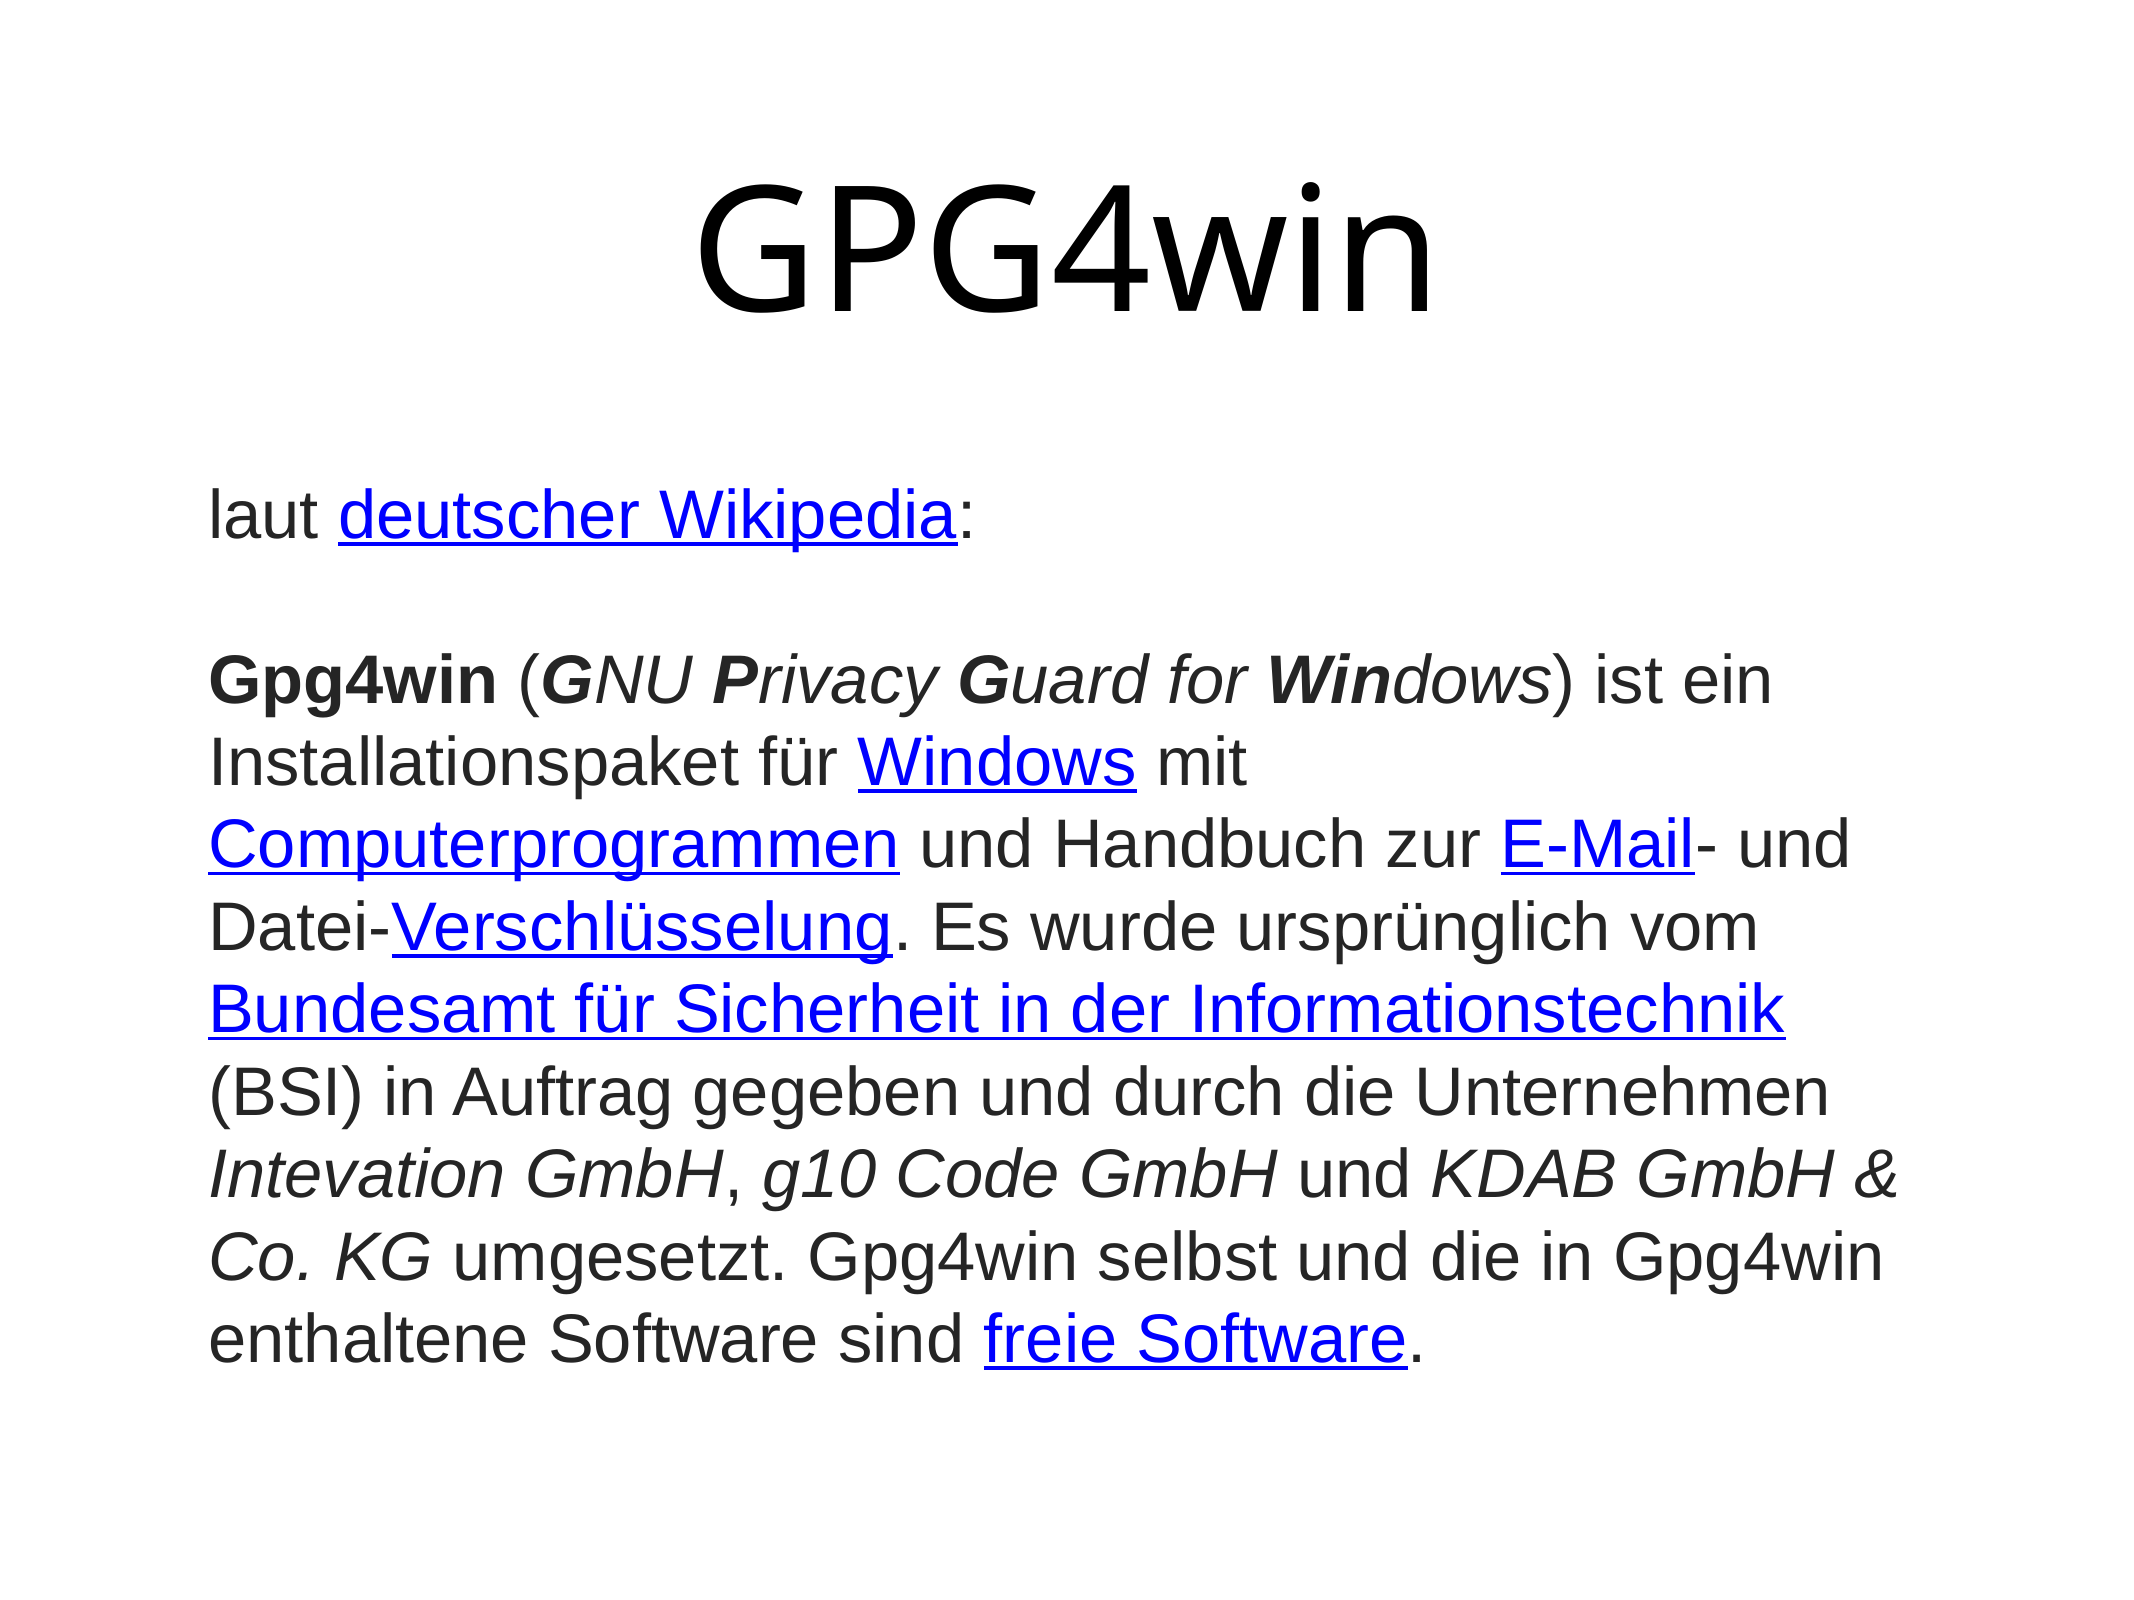

# GPG4win
laut deutscher Wikipedia:
Gpg4win (GNU Privacy Guard for Windows) ist ein Installationspaket für Windows mit Computerprogrammen und Handbuch zur E-Mail- und Datei-Verschlüsselung. Es wurde ursprünglich vom Bundesamt für Sicherheit in der Informationstechnik (BSI) in Auftrag gegeben und durch die Unternehmen Intevation GmbH, g10 Code GmbH und KDAB GmbH & Co. KG umgesetzt. Gpg4win selbst und die in Gpg4win enthaltene Software sind freie Software.